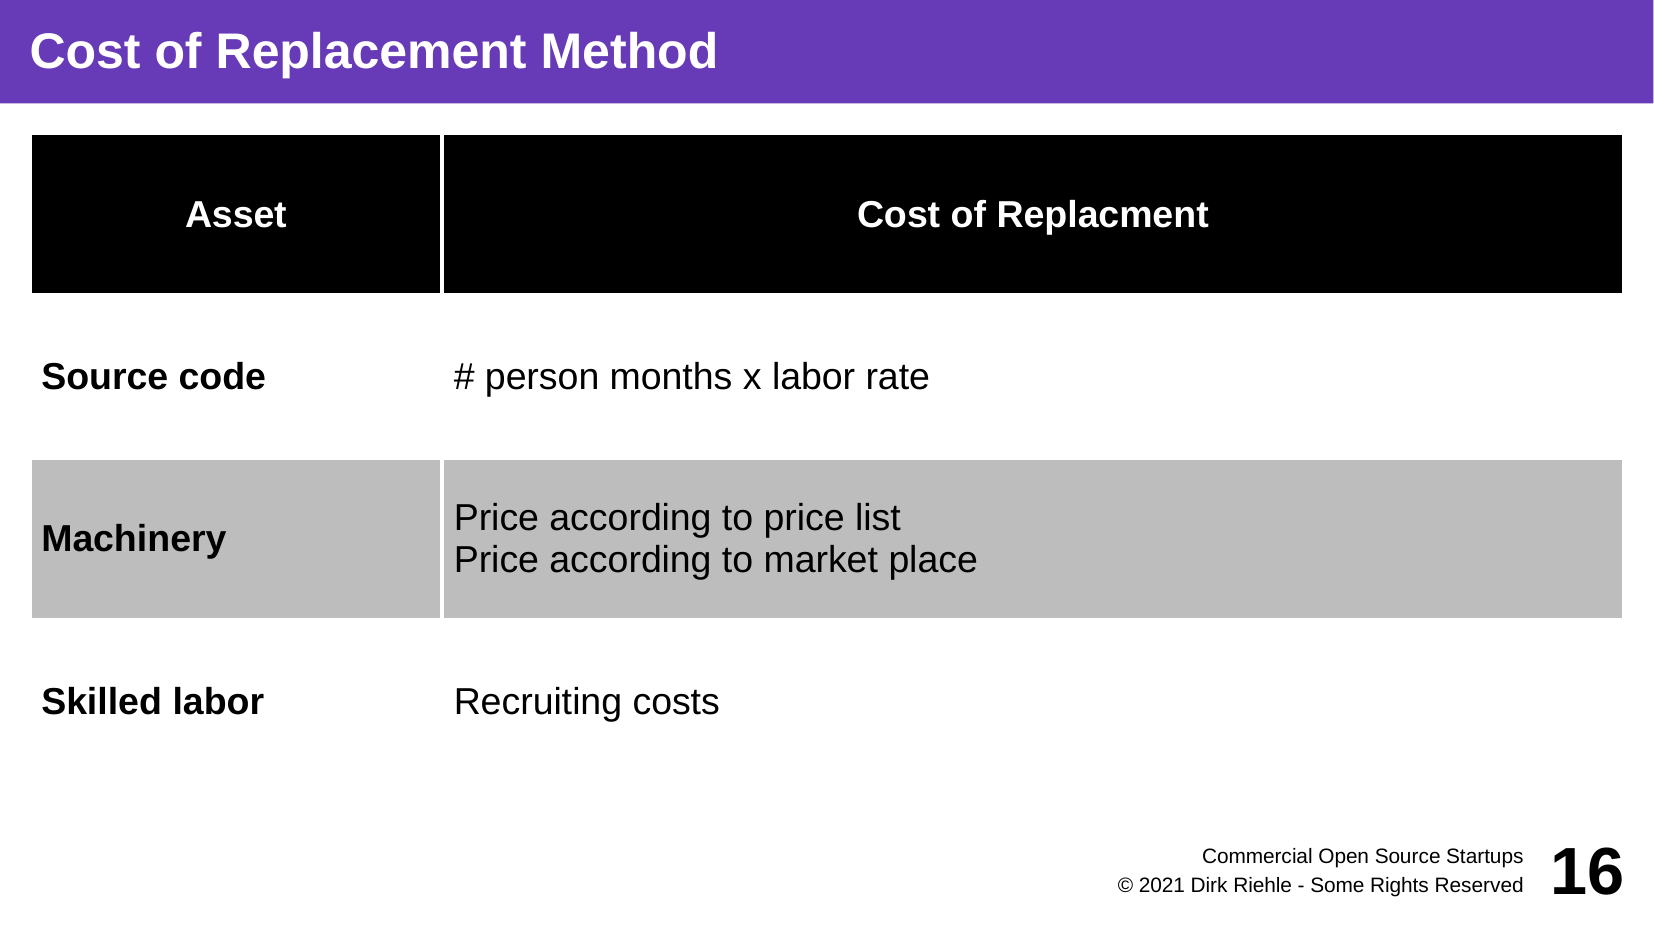

# Cost of Replacement Method
| Asset | Cost of Replacment |
| --- | --- |
| Source code | # person months x labor rate |
| Machinery | Price according to price list Price according to market place |
| Skilled labor | Recruiting costs |
Commercial Open Source Startups
16
© 2021 Dirk Riehle - Some Rights Reserved